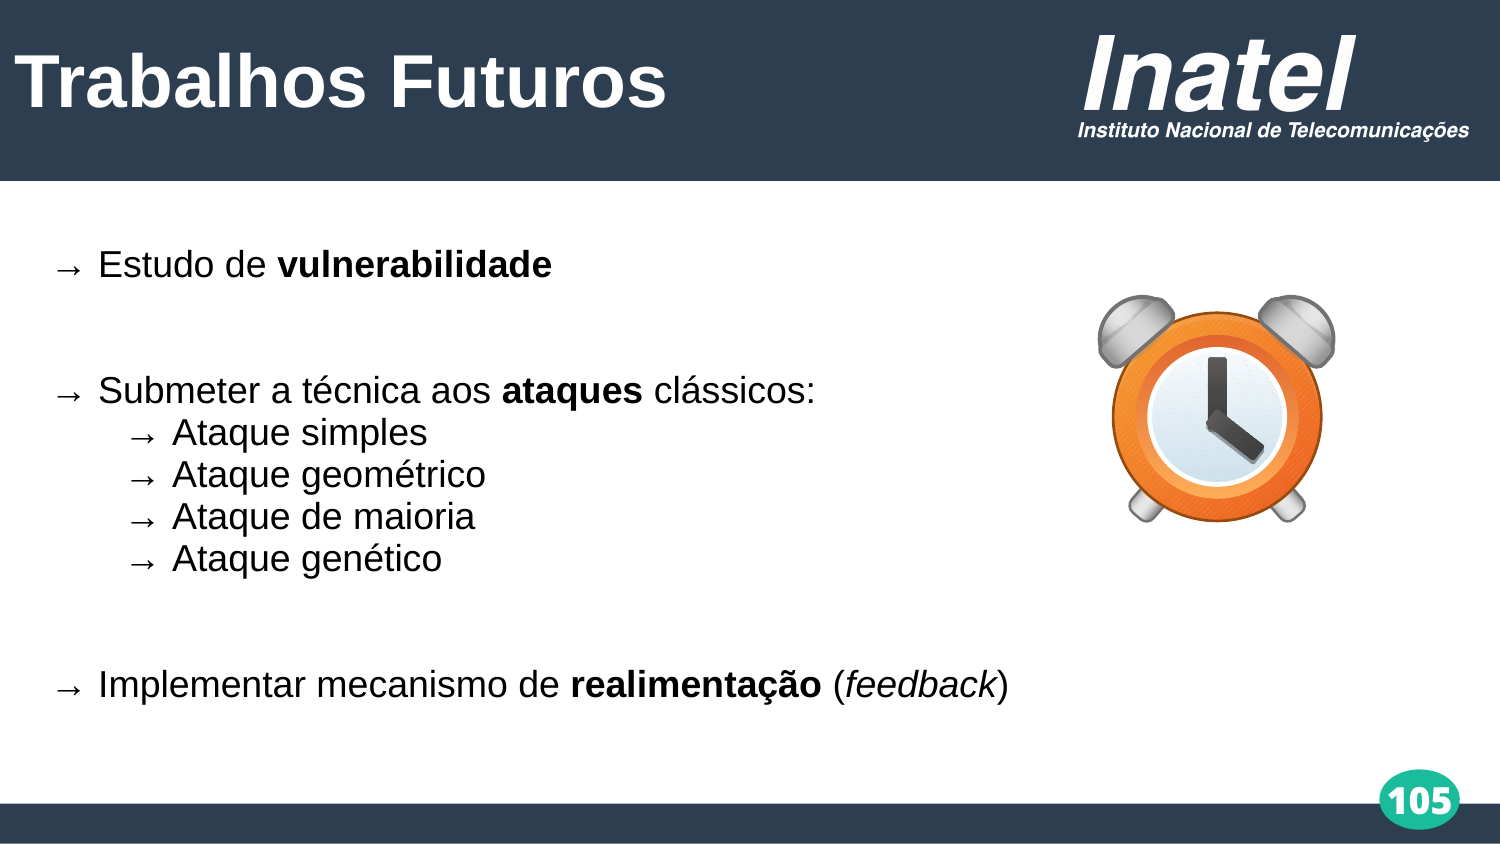

Trabalhos Futuros
→ Estudo de vulnerabilidade
→ Submeter a técnica aos ataques clássicos:
	→ Ataque simples
	→ Ataque geométrico
	→ Ataque de maioria
	→ Ataque genético
→ Implementar mecanismo de realimentação (feedback)
105